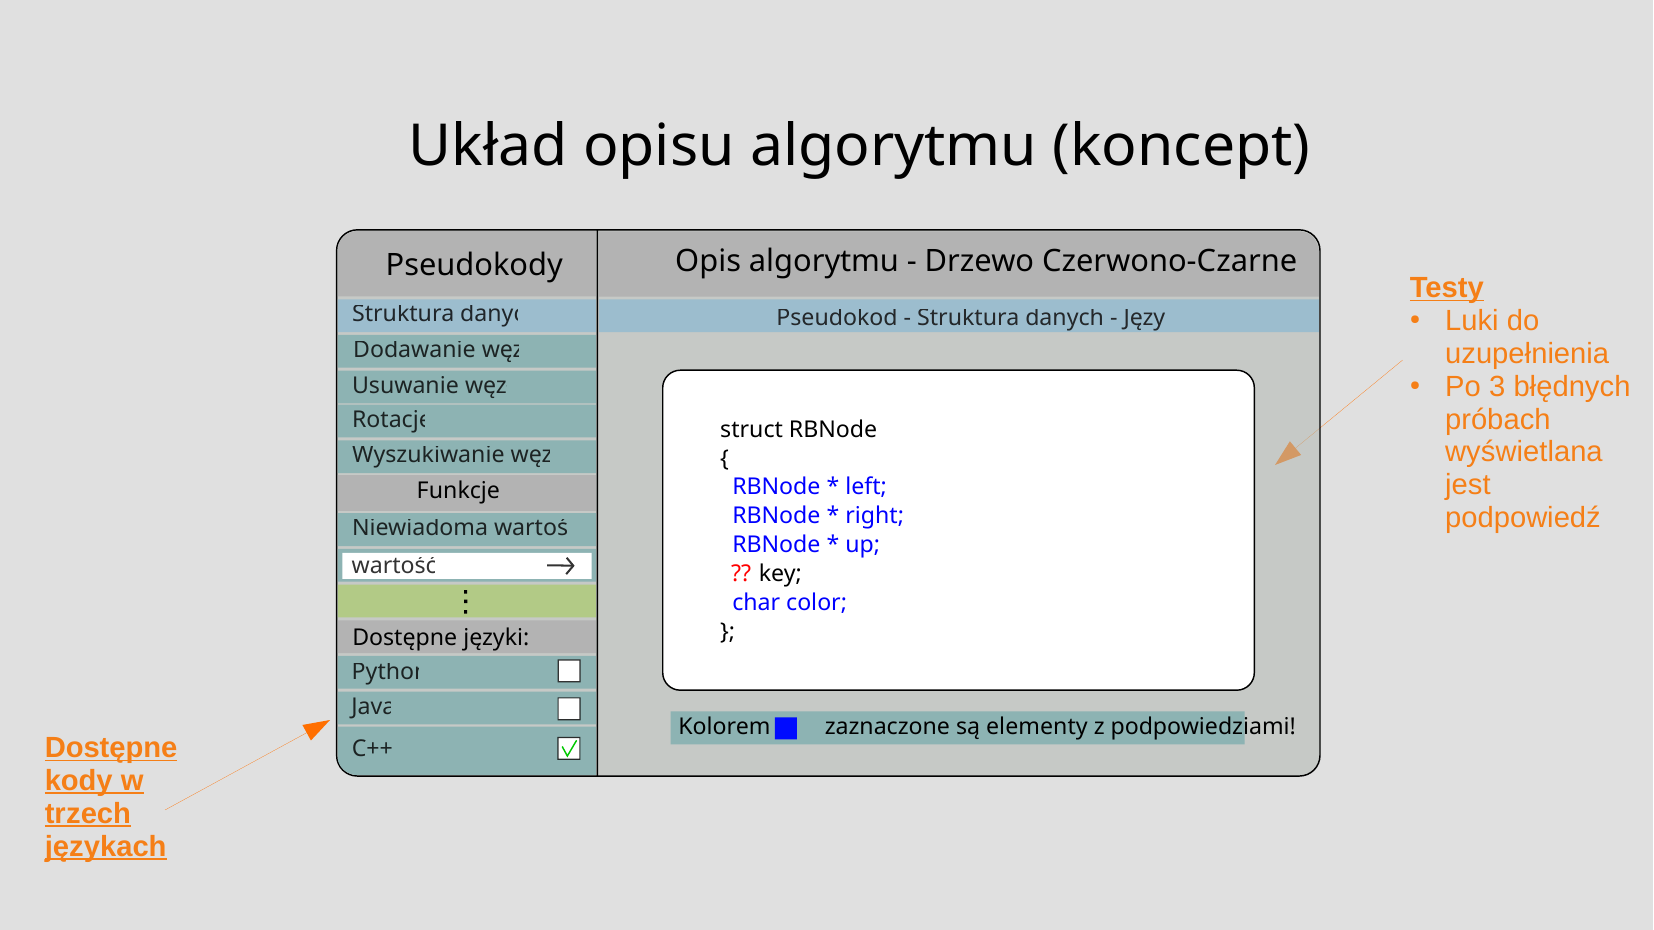

Testy
Luki do uzupełnienia
Po 3 błędnych próbach wyświetlana jest podpowiedź
Dostępne kody w trzech językach